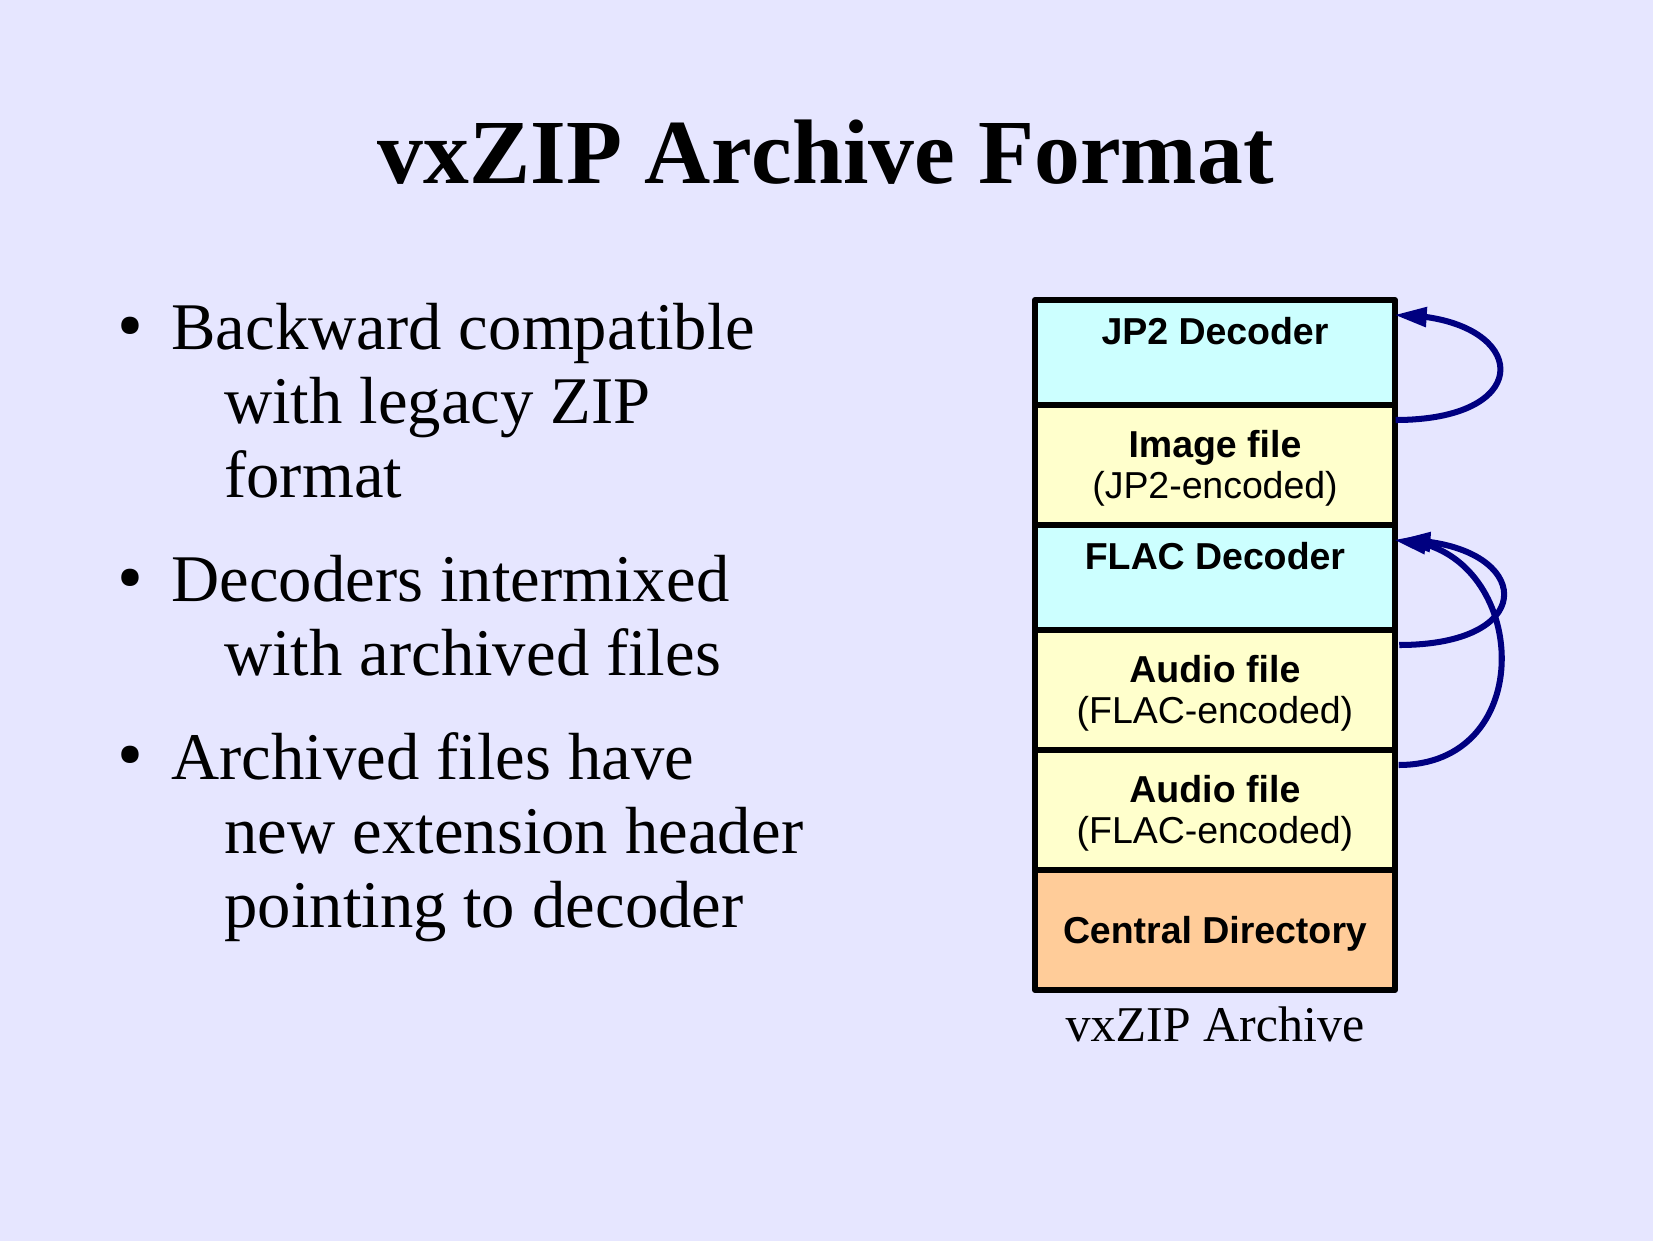

# vxZIP Archive Format
Backward compatible with legacy ZIP format
Decoders intermixed with archived files
Archived files have
new extension header pointing to decoder
JP2 Decoder
Image file
(JP2-encoded)
FLAC Decoder
Audio file
(FLAC-encoded)
Audio file
(FLAC-encoded)
Central Directory
vxZIP Archive